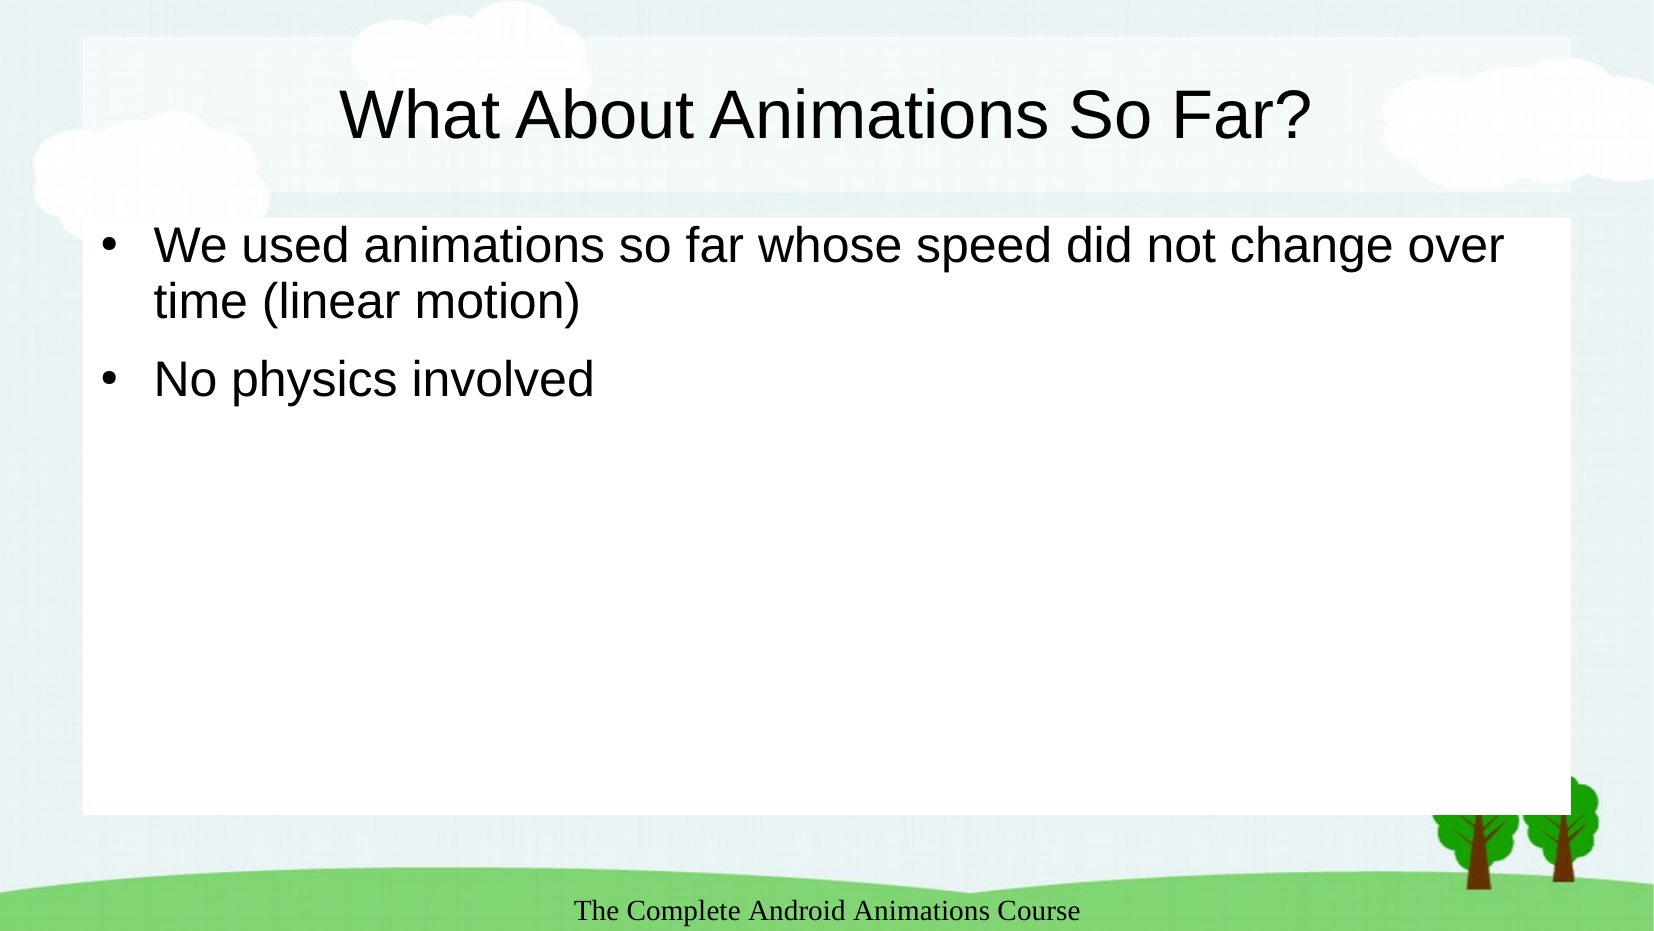

# What About Animations So Far?
We used animations so far whose speed did not change over time (linear motion)
No physics involved
The Complete Android Animations Course